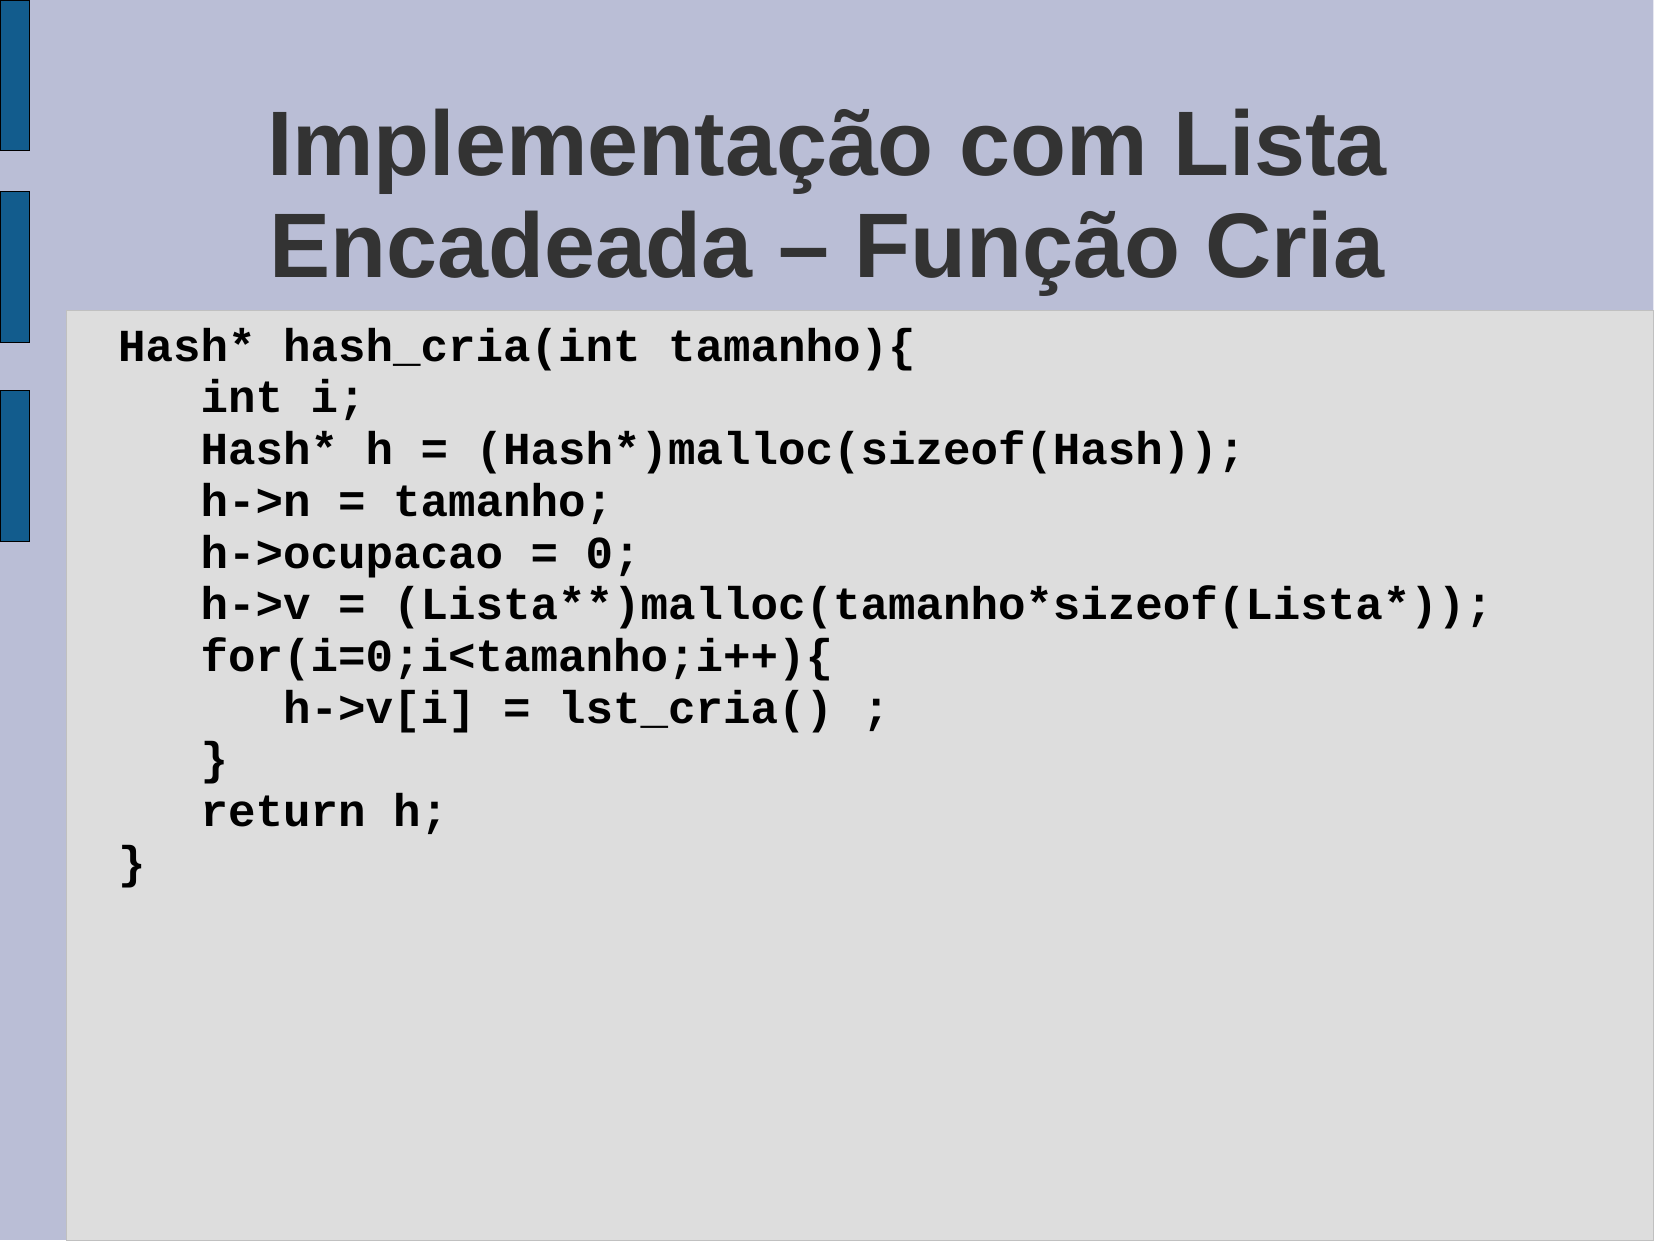

# Implementação com Lista Encadeada – Função Cria
Hash* hash_cria(int tamanho){
 int i;
 Hash* h = (Hash*)malloc(sizeof(Hash));
 h->n = tamanho;
 h->ocupacao = 0;
 h->v = (Lista**)malloc(tamanho*sizeof(Lista*));
 for(i=0;i<tamanho;i++){
 h->v[i] = lst_cria()	;
 }
 return h;
}